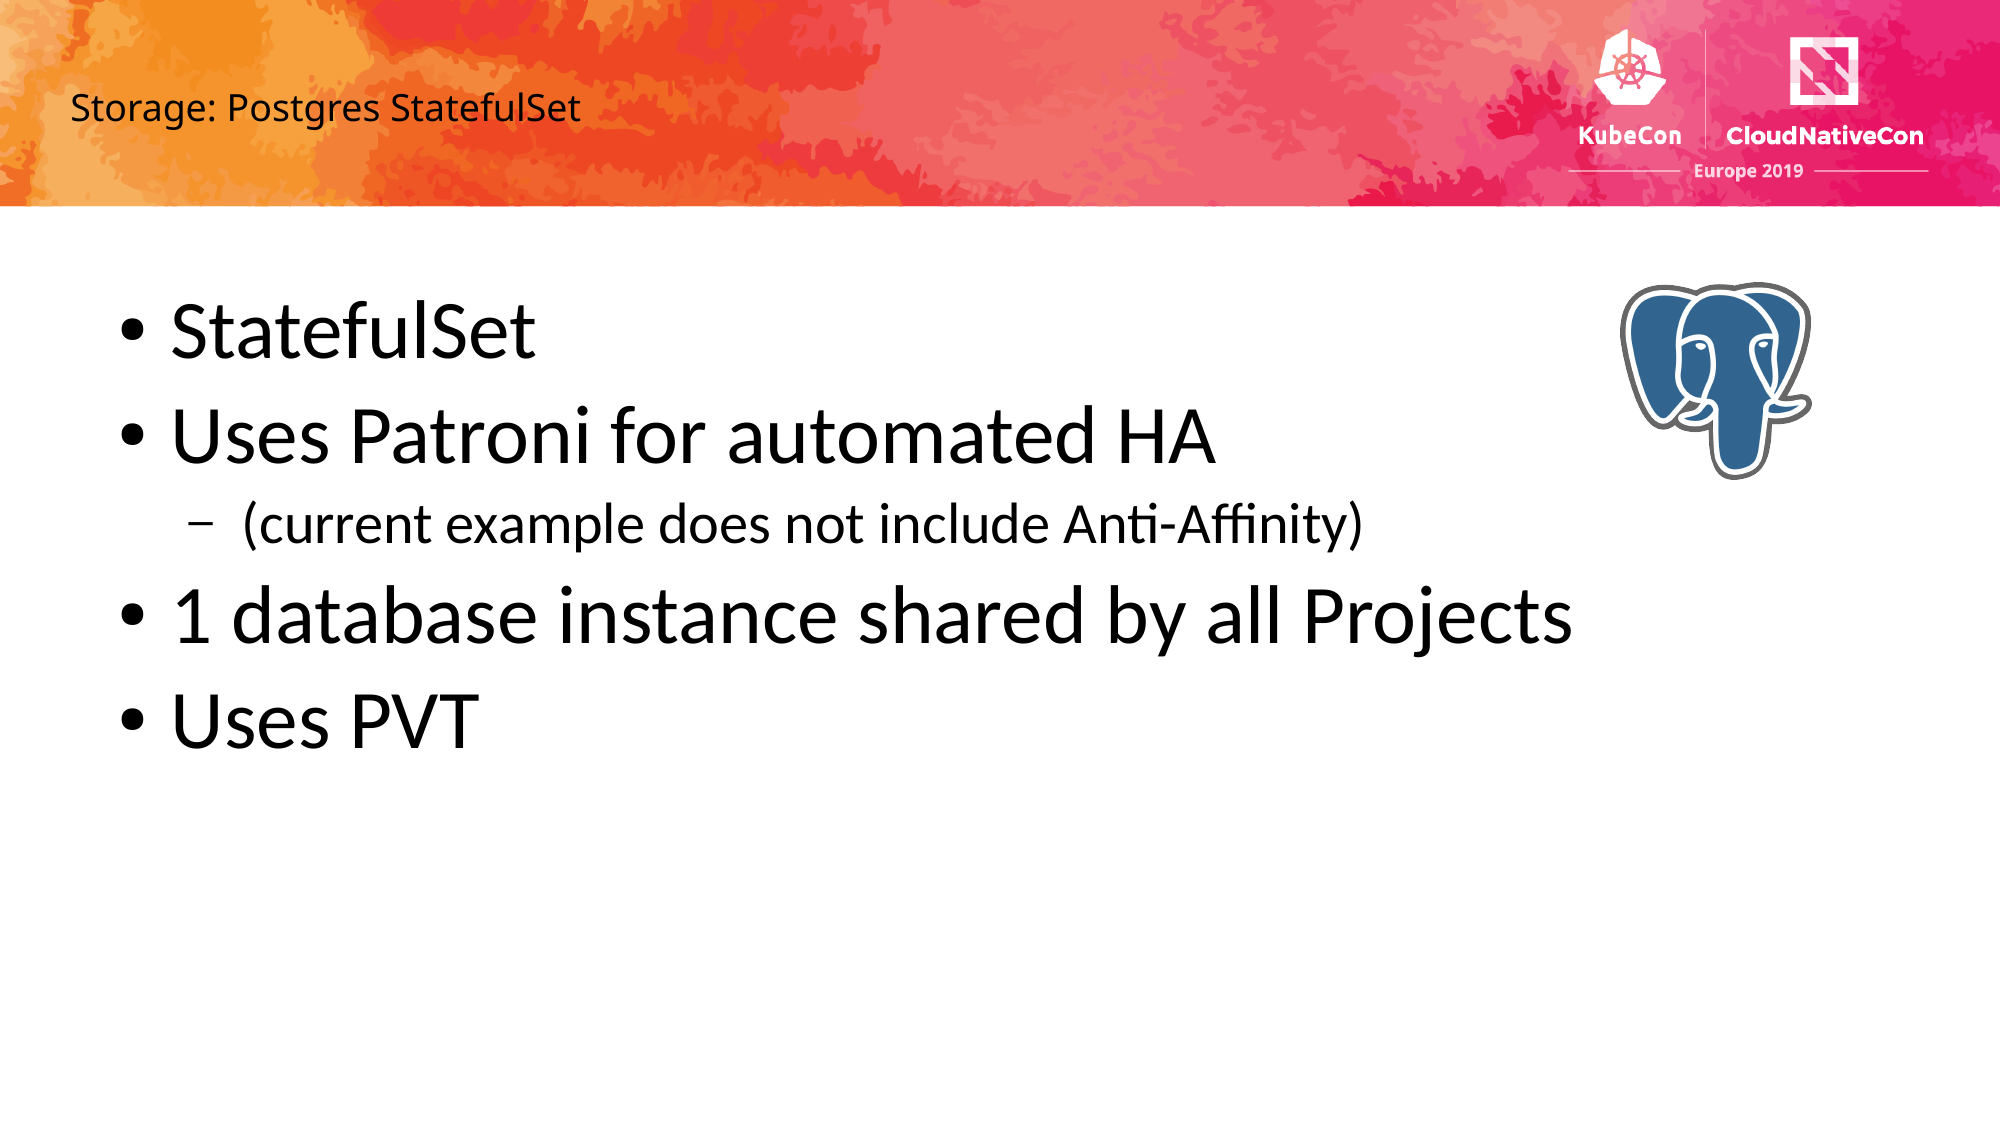

# Storage: Postgres StatefulSet
StatefulSet
Uses Patroni for automated HA
(current example does not include Anti-Affinity)
1 database instance shared by all Projects
Uses PVT